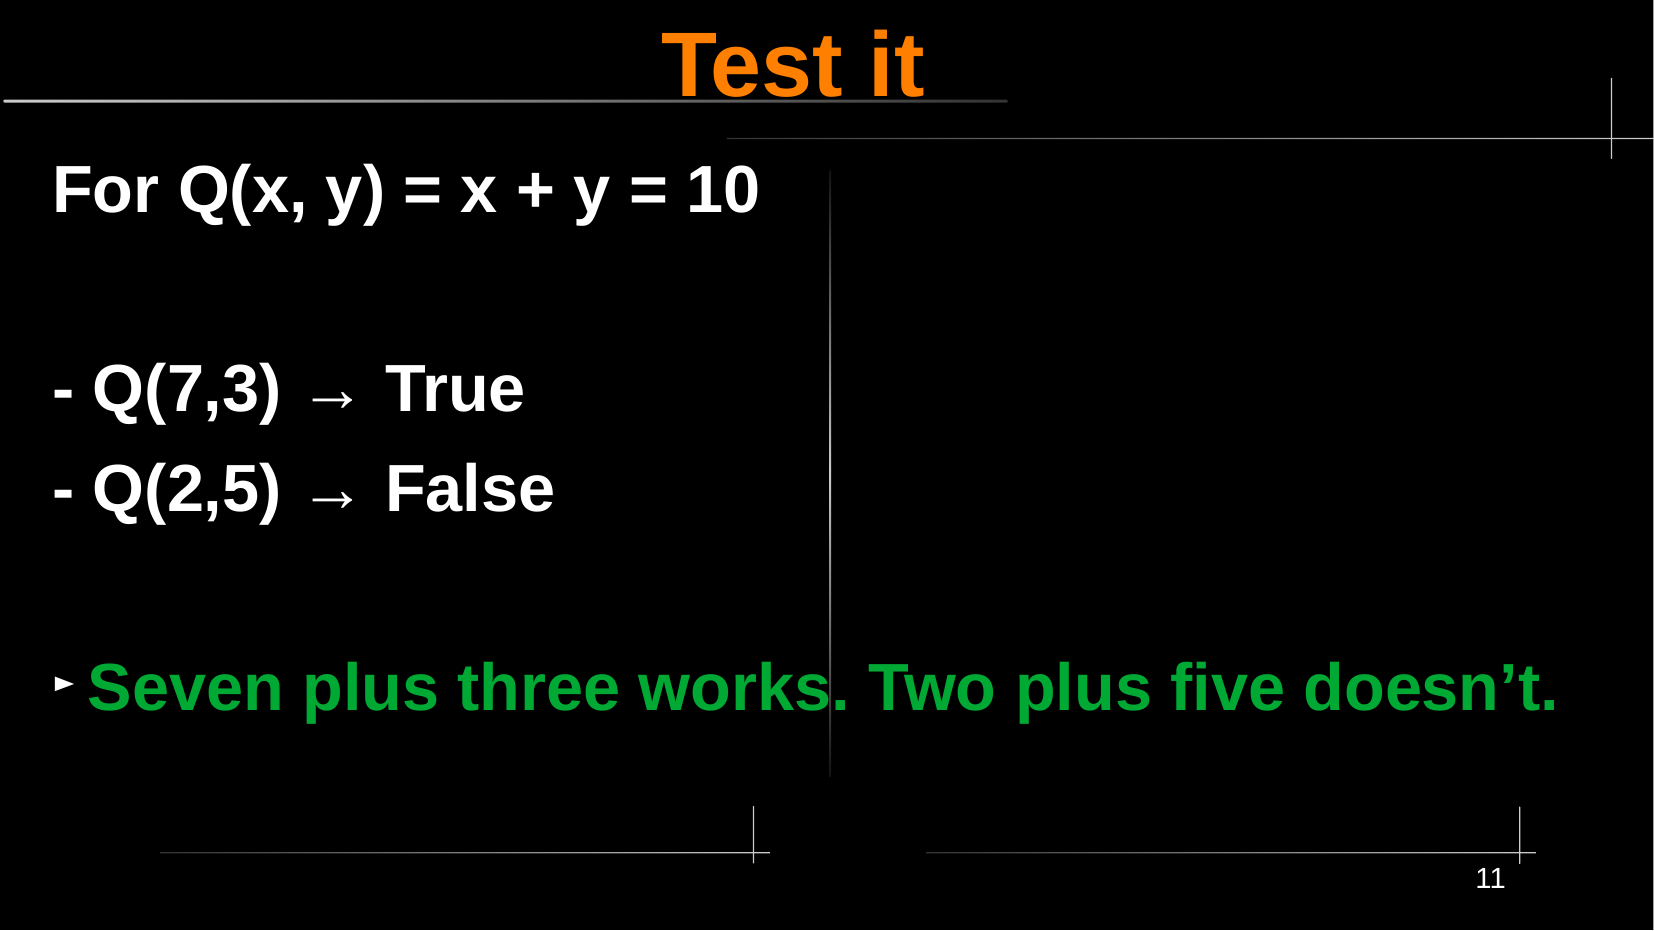

# Test it
For Q(x, y) = x + y = 10
- Q(7,3) → True
- Q(2,5) → False
Seven plus three works. Two plus five doesn’t.
11